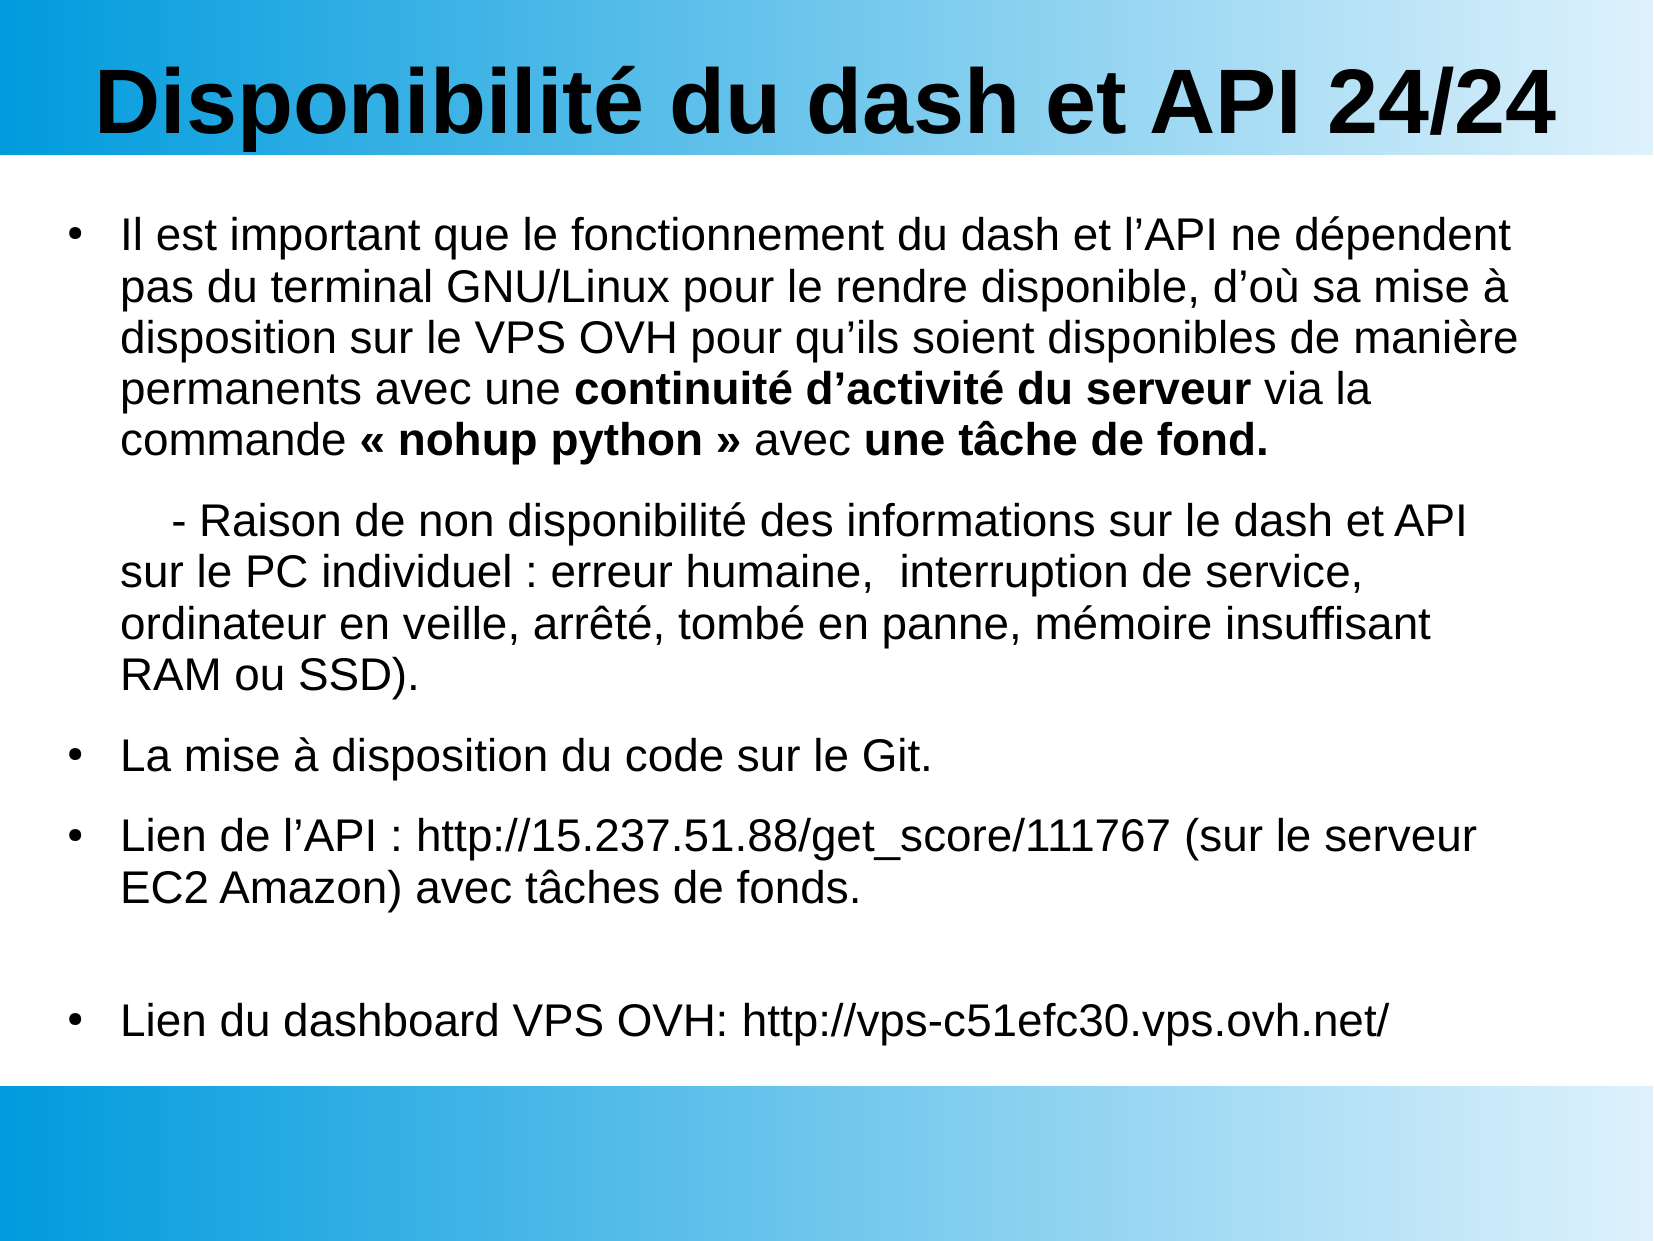

# Disponibilité du dash et API 24/24
Il est important que le fonctionnement du dash et l’API ne dépendent pas du terminal GNU/Linux pour le rendre disponible, d’où sa mise à disposition sur le VPS OVH pour qu’ils soient disponibles de manière permanents avec une continuité d’activité du serveur via la commande « nohup python » avec une tâche de fond.
 - Raison de non disponibilité des informations sur le dash et API sur le PC individuel : erreur humaine, interruption de service, ordinateur en veille, arrêté, tombé en panne, mémoire insuffisant RAM ou SSD).
La mise à disposition du code sur le Git.
Lien de l’API : http://15.237.51.88/get_score/111767 (sur le serveur EC2 Amazon) avec tâches de fonds.
Lien du dashboard VPS OVH: http://vps-c51efc30.vps.ovh.net/